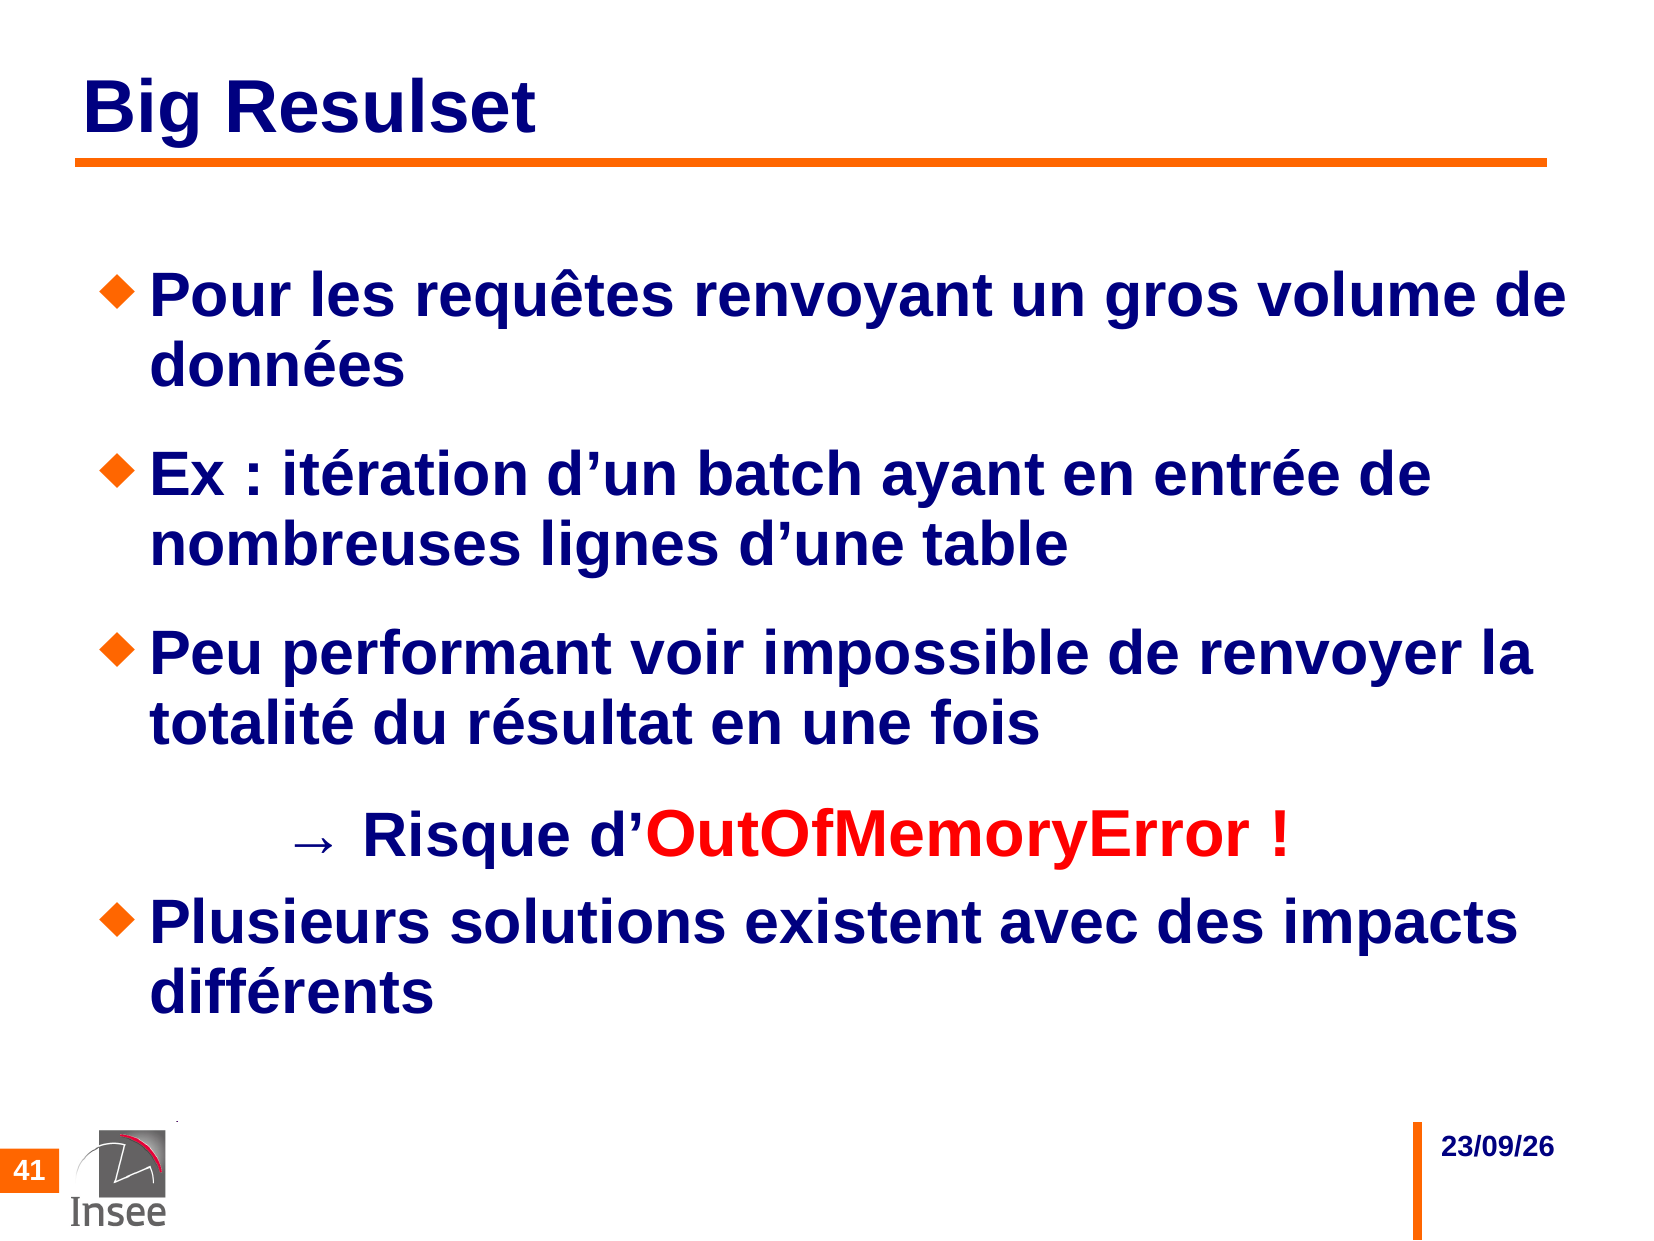

# Big Resulset
Pour les requêtes renvoyant un gros volume de données
Ex : itération d’un batch ayant en entrée de nombreuses lignes d’une table
Peu performant voir impossible de renvoyer la totalité du résultat en une fois
→ Risque d’OutOfMemoryError !
Plusieurs solutions existent avec des impacts différents
41